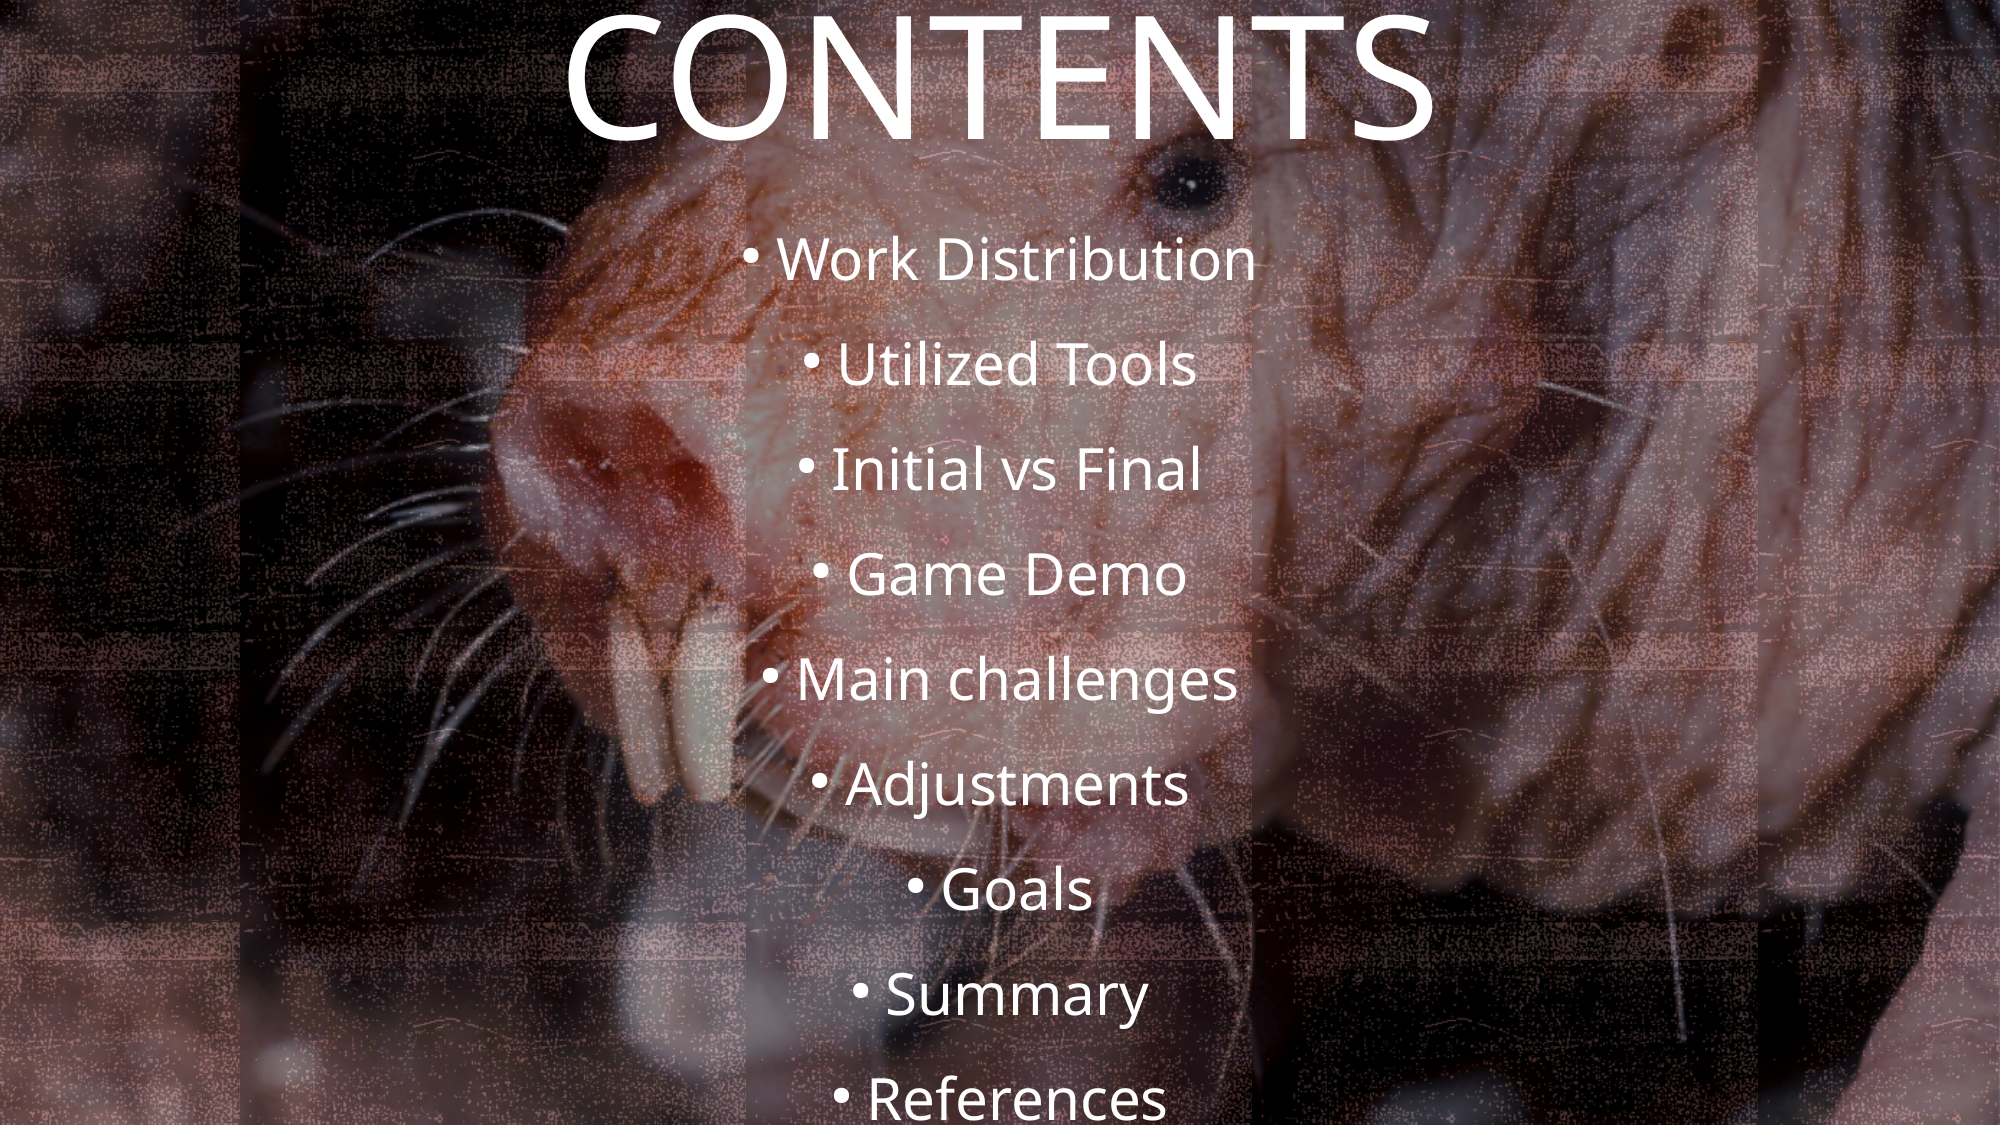

# Contents
Work Distribution
Utilized Tools
Initial vs Final
Game Demo
Main challenges
Adjustments
Goals
Summary
References